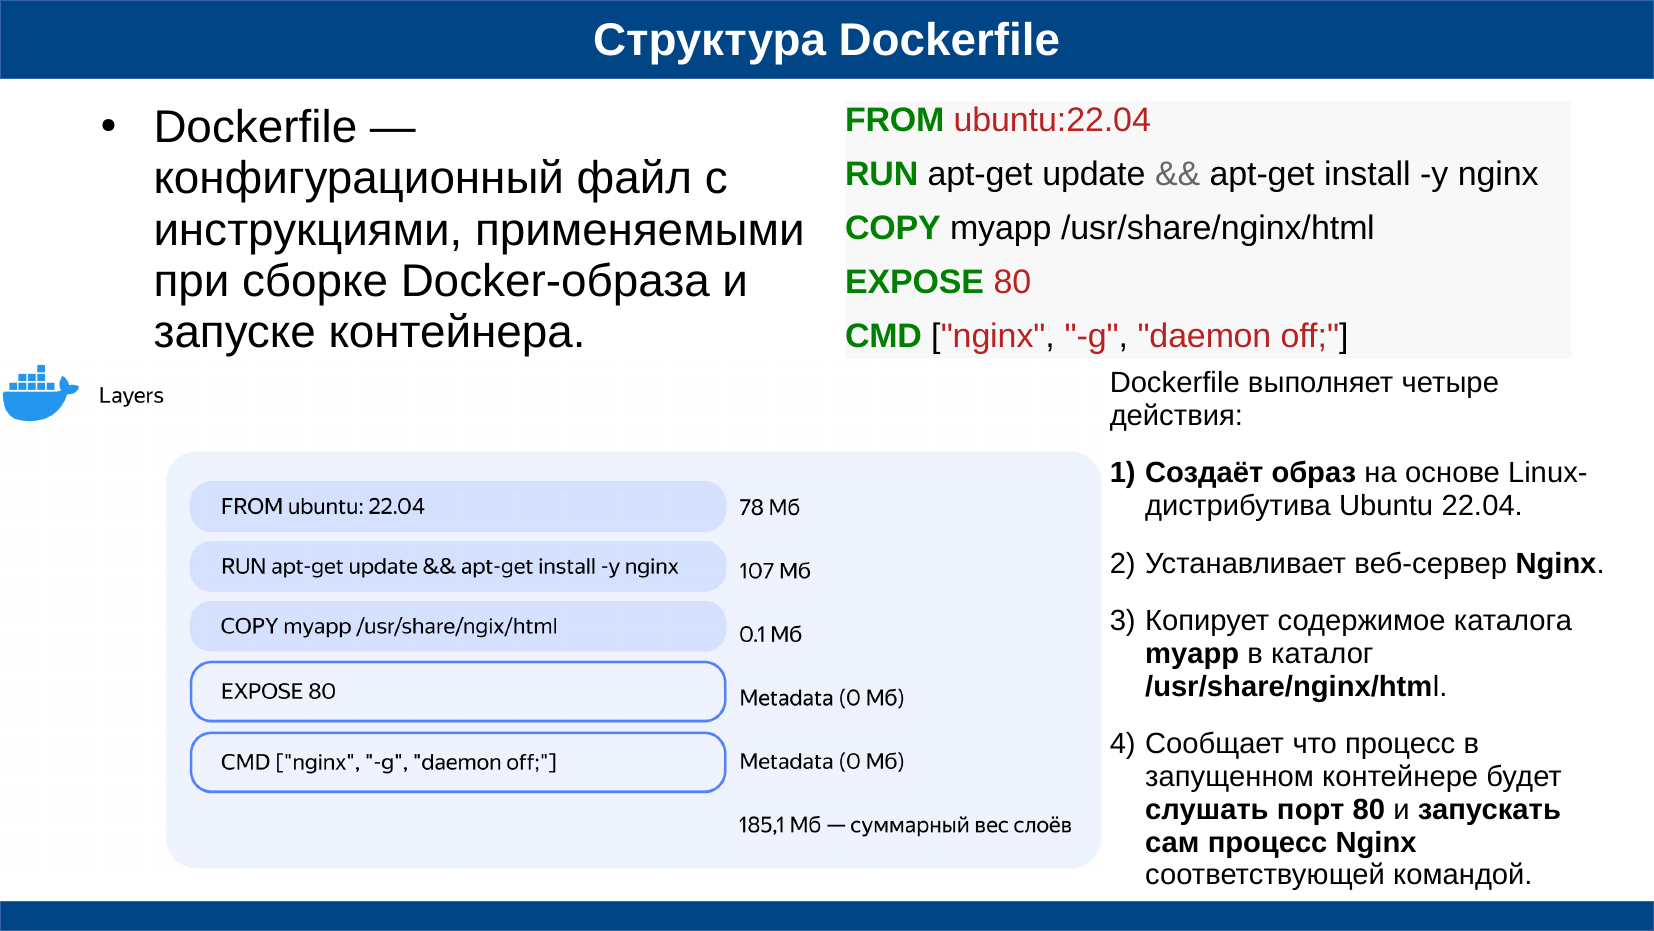

# Структура Dockerfile
Dockerfile — конфигурационный файл с инструкциями, применяемыми при сборке Docker-образа и запуске контейнера.
FROM ubuntu:22.04
RUN apt-get update && apt-get install -y nginx
COPY myapp /usr/share/nginx/html
EXPOSE 80
CMD ["nginx", "-g", "daemon off;"]
Dockerfile выполняет четыре действия:
Создаёт образ на основе Linux-дистрибутива Ubuntu 22.04.
Устанавливает веб-сервер Nginx.
Копирует содержимое каталога myapp в каталог /usr/share/nginx/html.
Сообщает что процесс в запущенном контейнере будет слушать порт 80 и запускать сам процесс Nginx соответствующей командой.